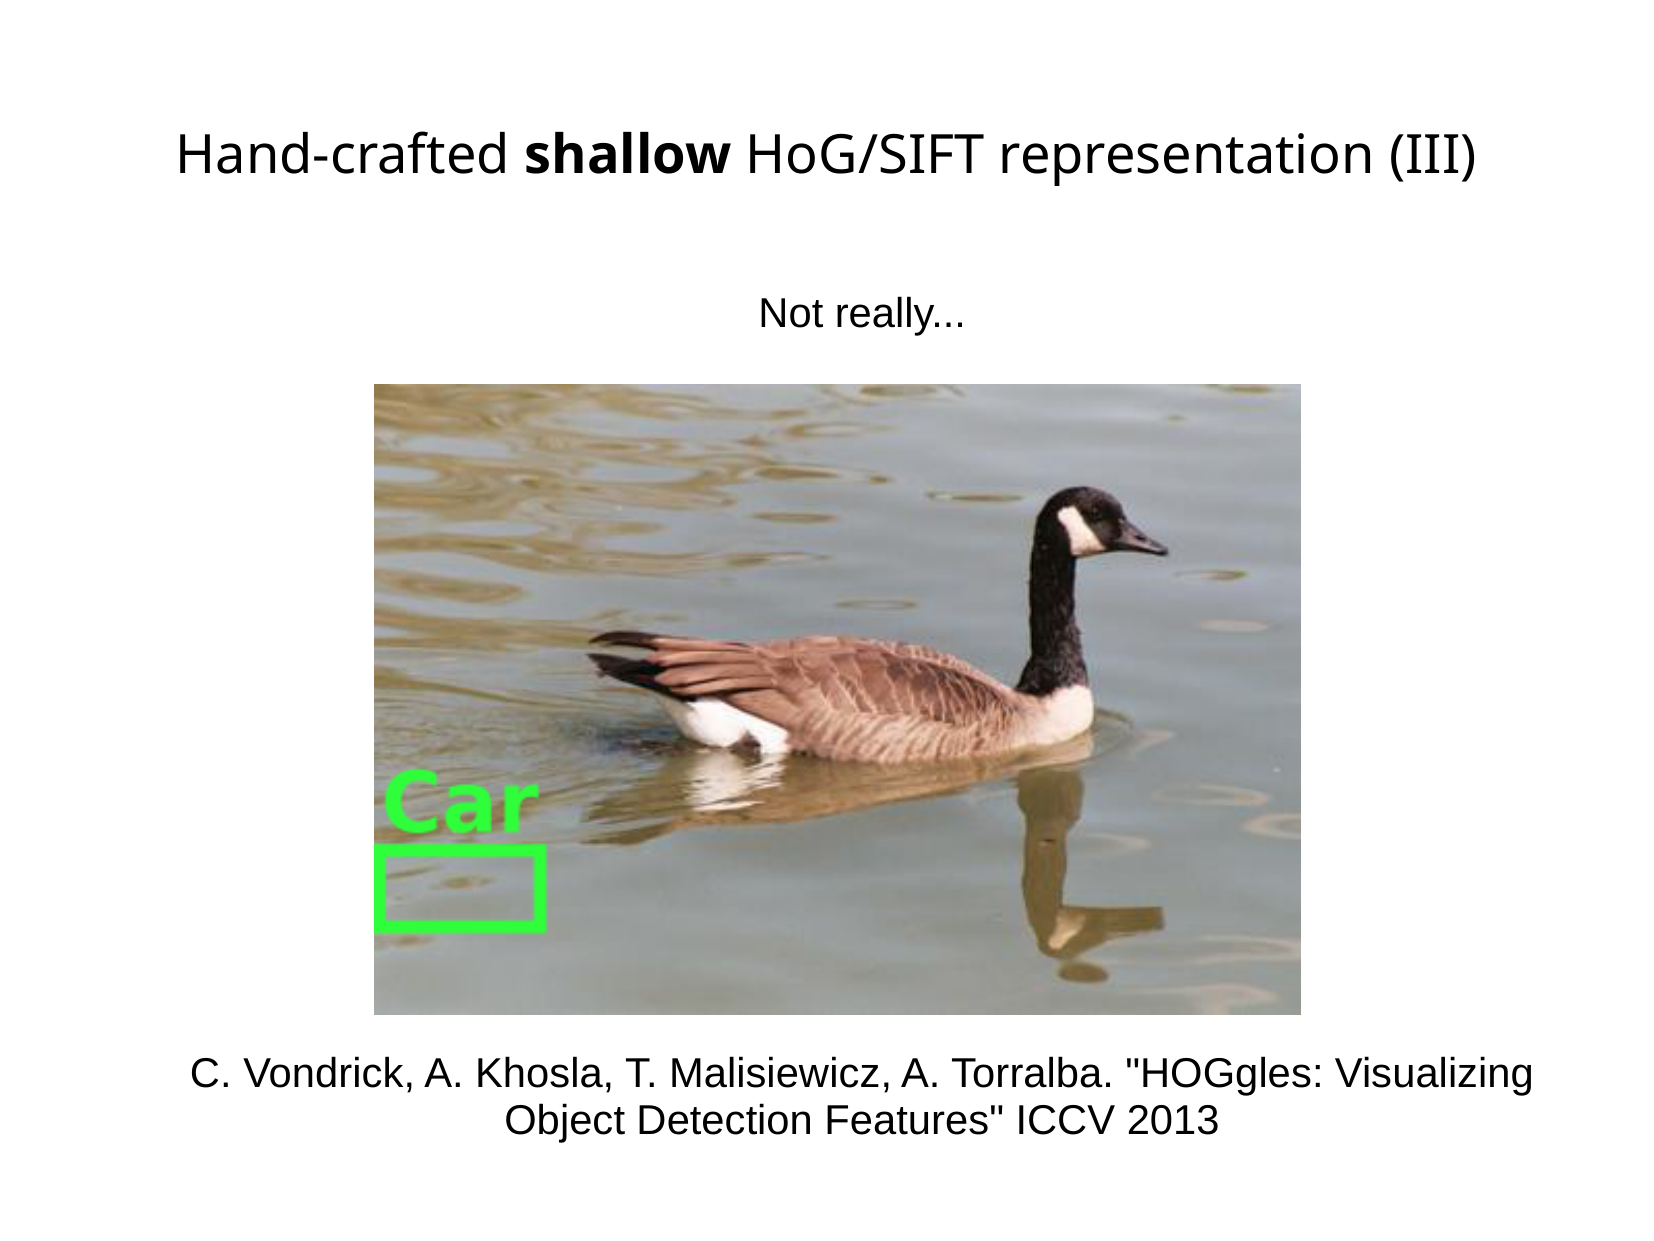

# Hand-crafted shallow HoG/SIFT representation (III)
Not really...
C. Vondrick, A. Khosla, T. Malisiewicz, A. Torralba. "HOGgles: Visualizing Object Detection Features" ICCV 2013